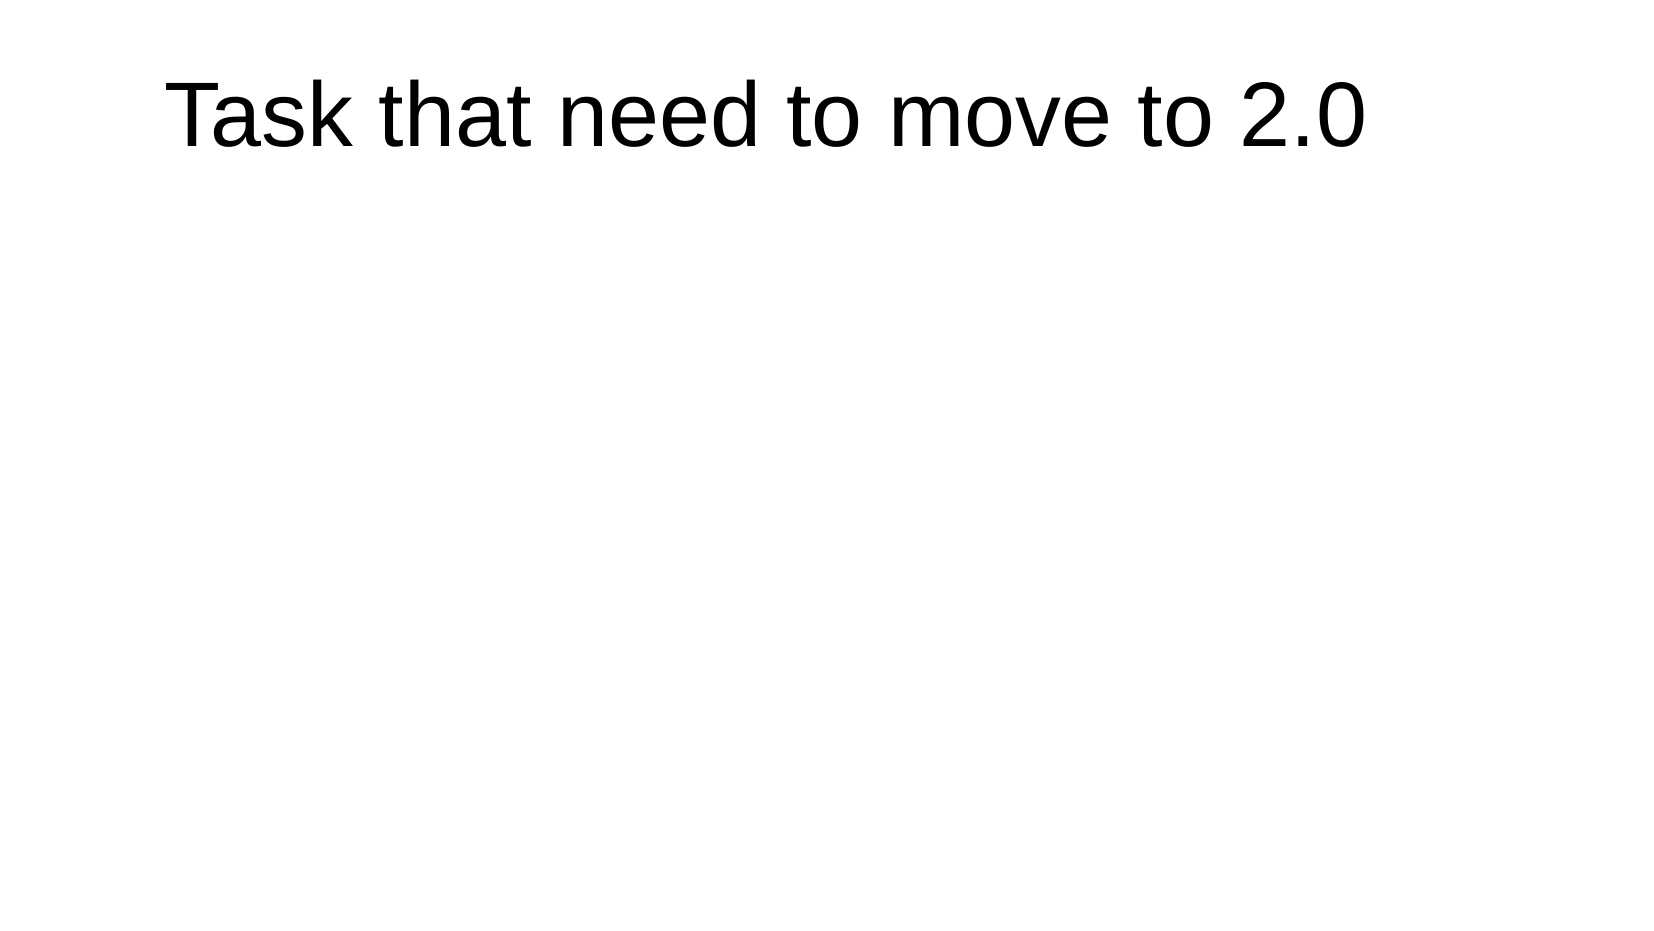

# Task that need to move to 2.0